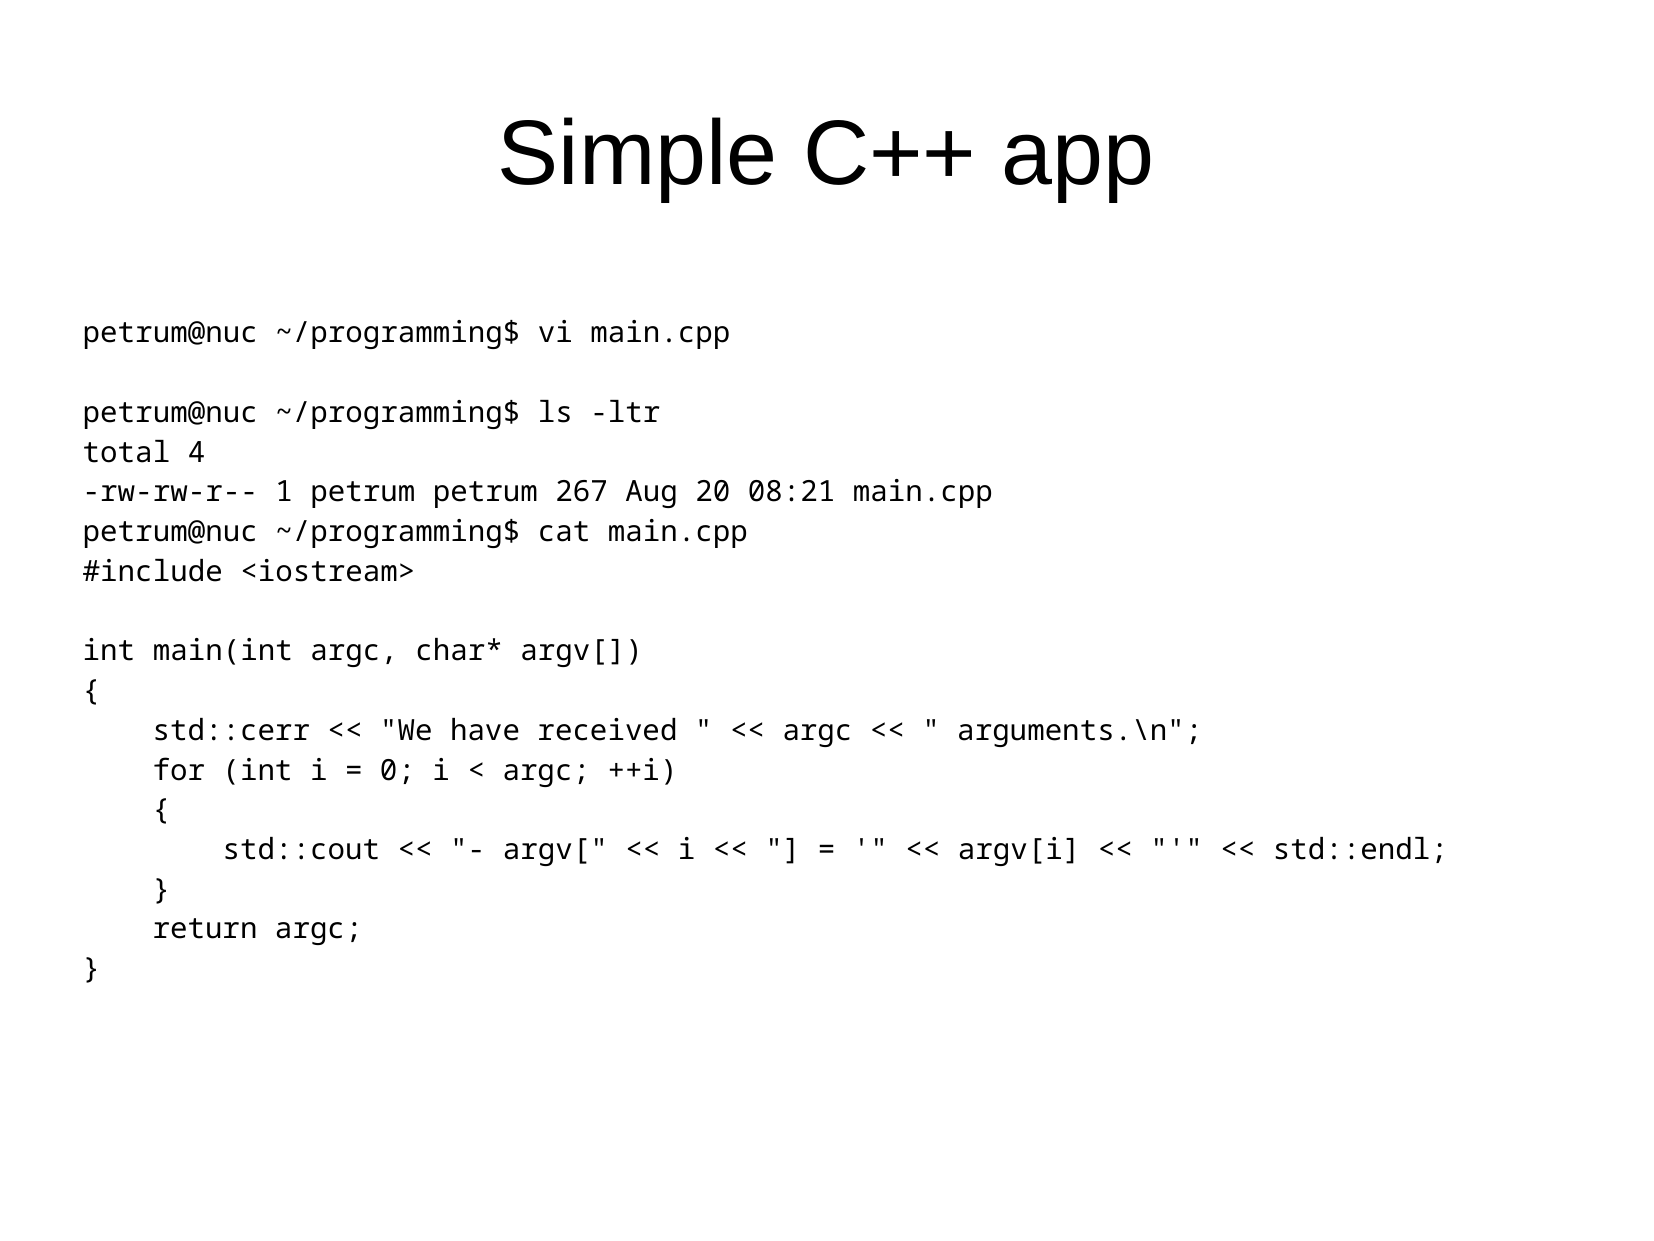

# Simple C++ app
petrum@nuc ~/programming$ vi main.cpp
petrum@nuc ~/programming$ ls -ltr
total 4
-rw-rw-r-- 1 petrum petrum 267 Aug 20 08:21 main.cpp
petrum@nuc ~/programming$ cat main.cpp
#include <iostream>
int main(int argc, char* argv[])
{
 std::cerr << "We have received " << argc << " arguments.\n";
 for (int i = 0; i < argc; ++i)
 {
 std::cout << "- argv[" << i << "] = '" << argv[i] << "'" << std::endl;
 }
 return argc;
}